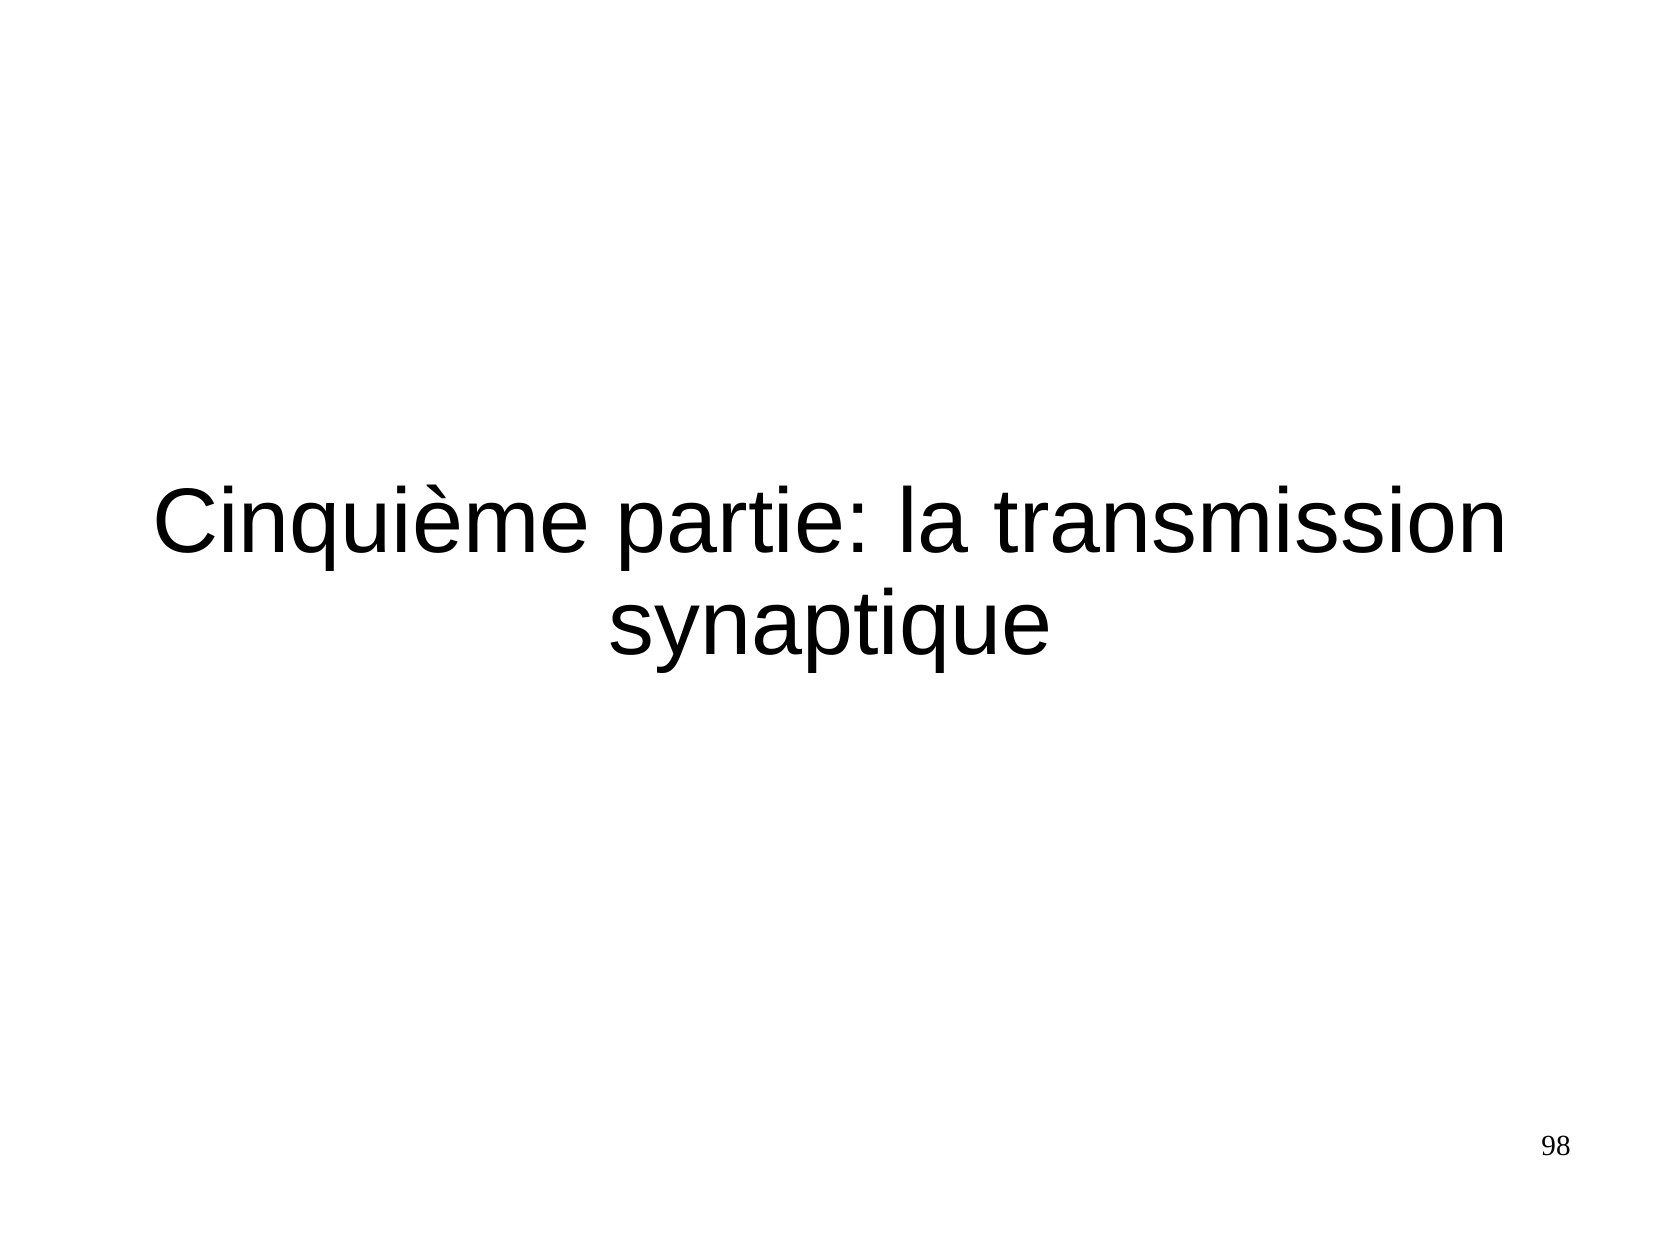

# Cinquième partie: la transmission synaptique
98